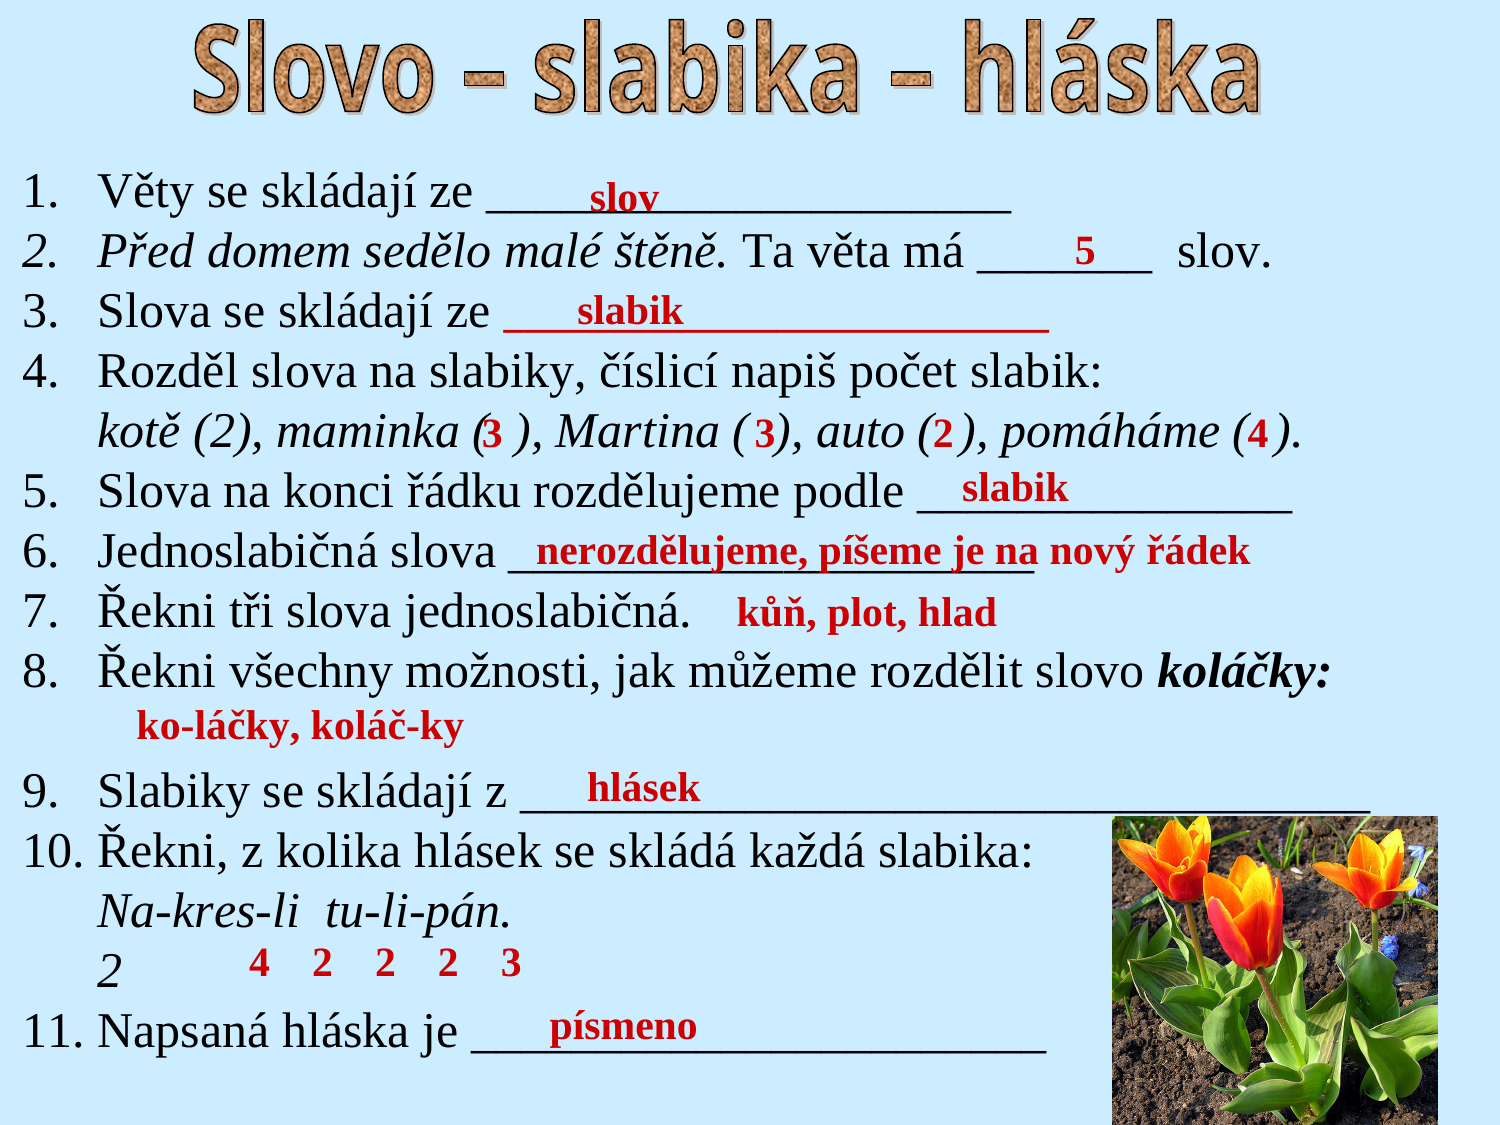

Slovo – slabika – hláska
Věty se skládají ze _____________________
Před domem sedělo malé štěně. Ta věta má _______ slov.
Slova se skládají ze __________________________
Rozděl slova na slabiky, číslicí napiš počet slabik:
 kotě (2), maminka ( ), Martina ( ), auto ( ), pomáháme ( ).
5.	Slova na konci řádku rozdělujeme podle _______________
6.	Jednoslabičná slova _____________________
7.	Řekni tři slova jednoslabičná.
8.	Řekni všechny možnosti, jak můžeme rozdělit slovo koláčky:
9.	Slabiky se skládají z __________________________________
10.	Řekni, z kolika hlásek se skládá každá slabika:
 Na-kres-li tu-li-pán.
 2
11.	Napsaná hláska je _______________________
slov
5
slabik
3 3 2 4
slabik
nerozdělujeme, píšeme je na nový řádek
kůň, plot, hlad
ko-láčky, koláč-ky
hlásek
 4 2 2 2 3
písmeno